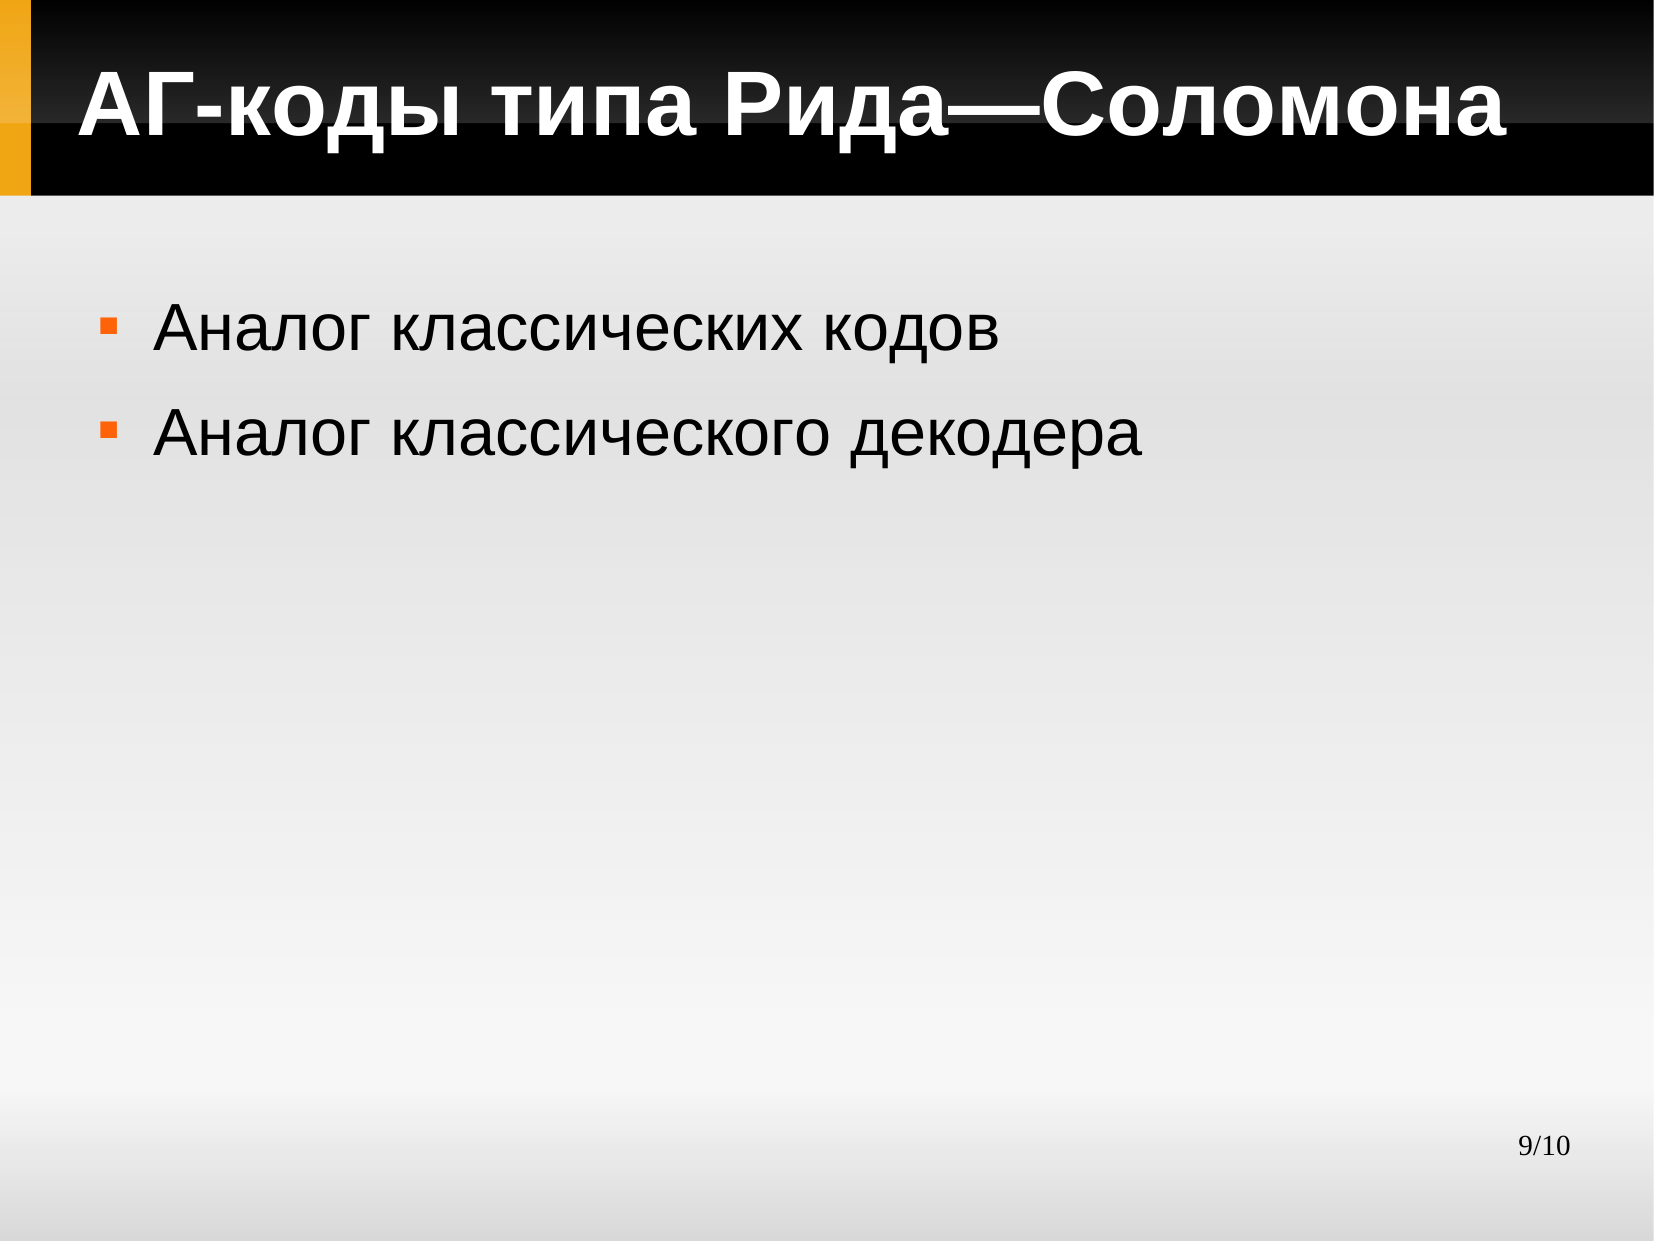

# АГ-коды типа Рида—Соломона
Аналог классических кодов
Аналог классического декодера
9